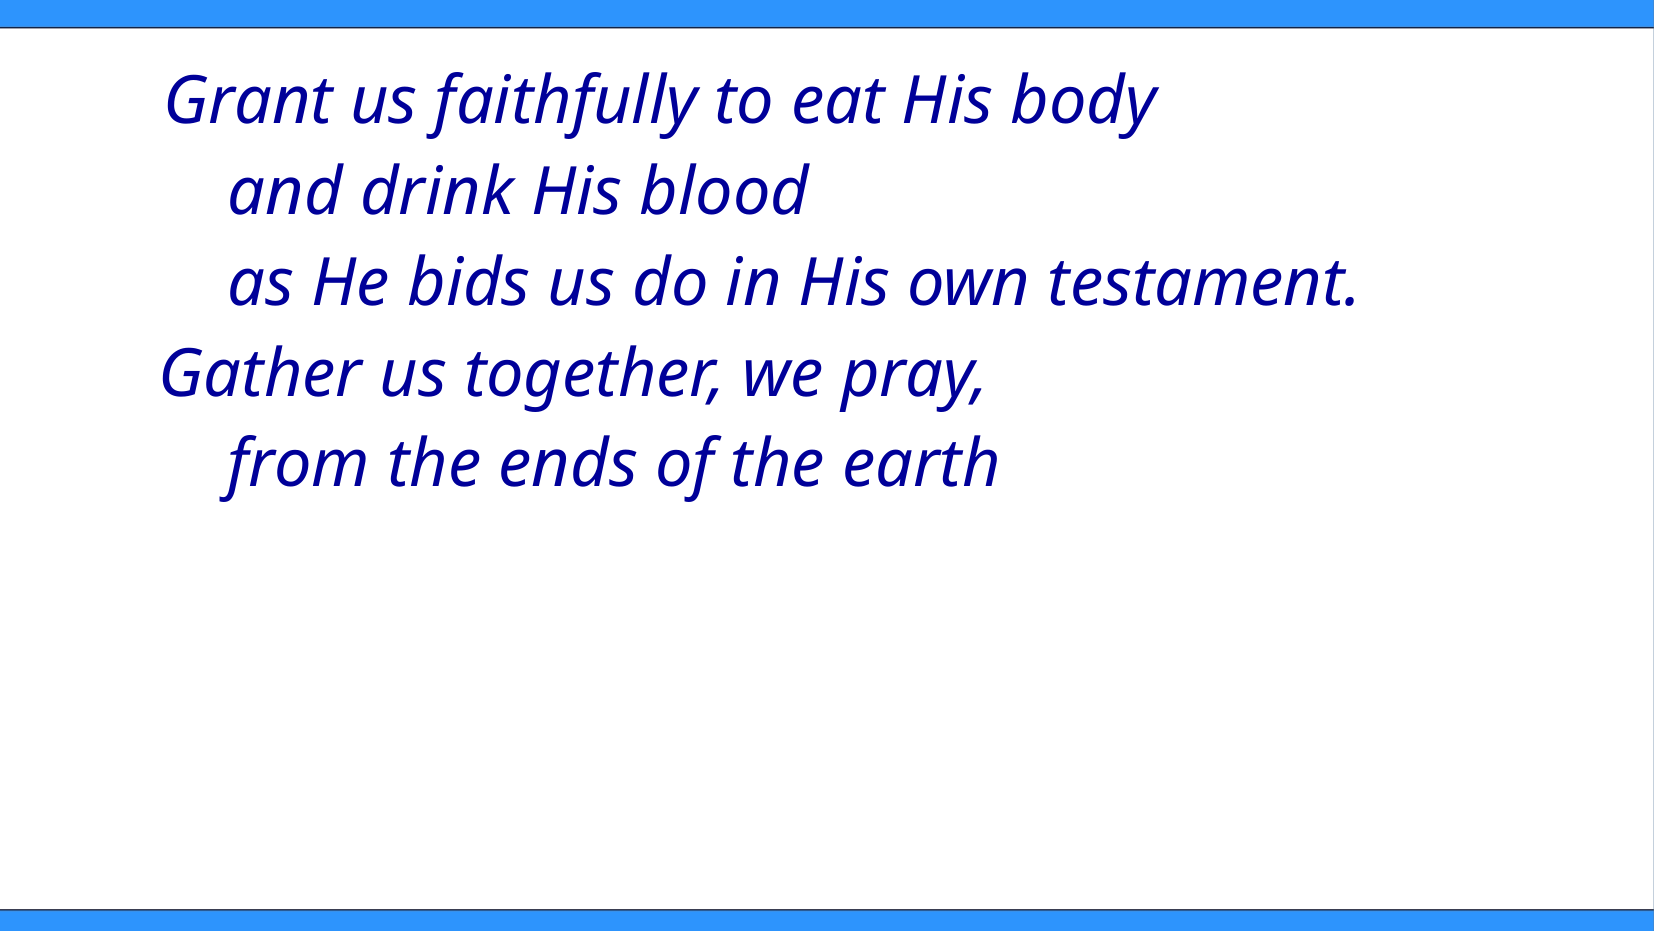

Grant us faithfully to eat His body
 and drink His blood
 as He bids us do in His own testament.
 Gather us together, we pray,
 from the ends of the earth